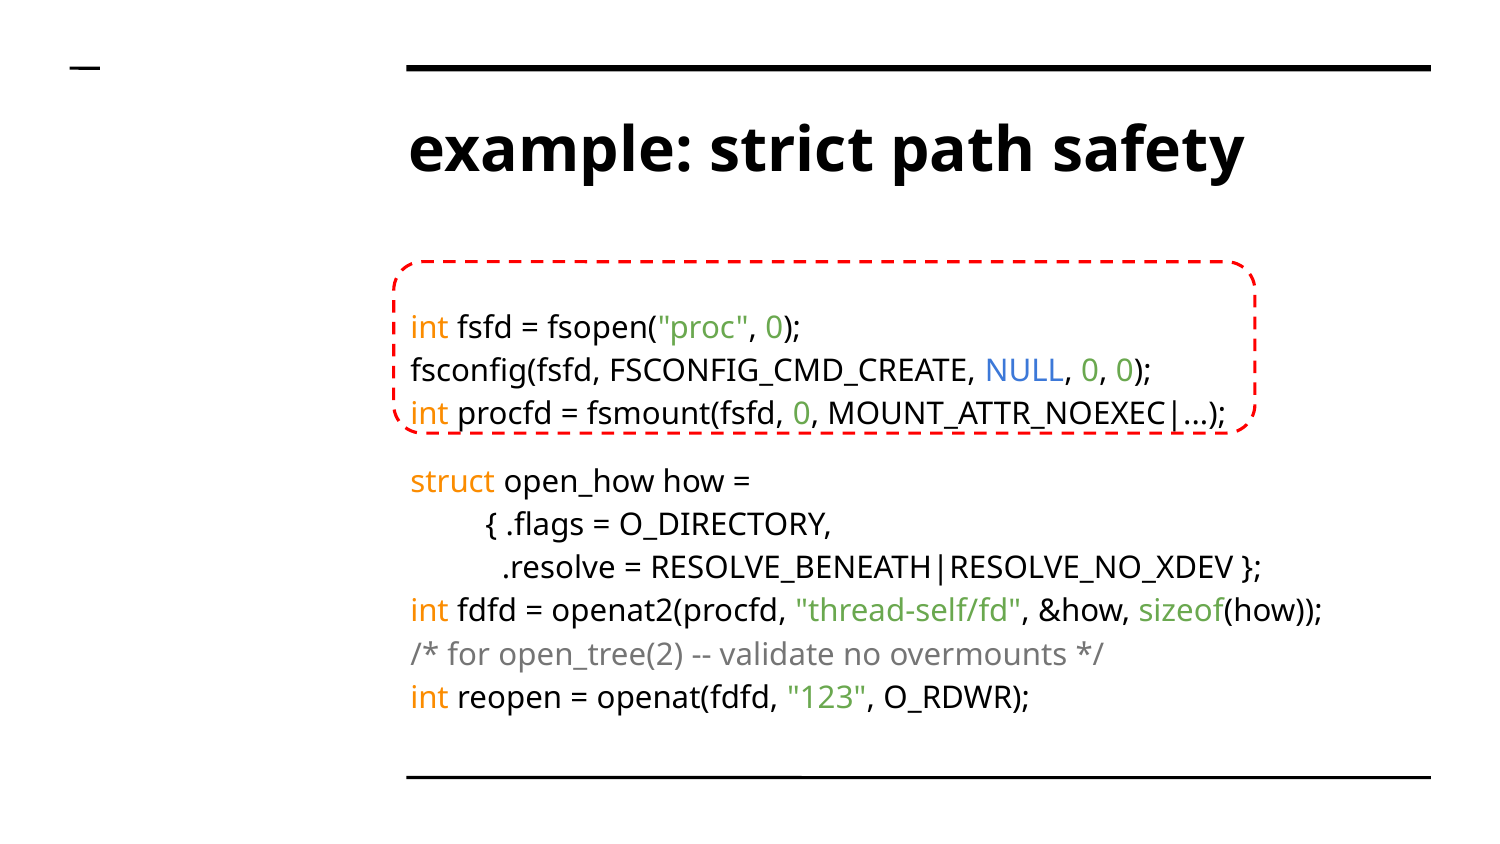

# example: strict path safety
int fsfd = fsopen("proc", 0);
fsconfig(fsfd, FSCONFIG_CMD_CREATE, NULL, 0, 0);
int procfd = fsmount(fsfd, 0, MOUNT_ATTR_NOEXEC|...);
struct open_how how =
	{ .flags = O_DIRECTORY,
	 .resolve = RESOLVE_BENEATH|RESOLVE_NO_XDEV };
int fdfd = openat2(procfd, "thread-self/fd", &how, sizeof(how));
/* for open_tree(2) -- validate no overmounts */
int reopen = openat(fdfd, "123", O_RDWR);